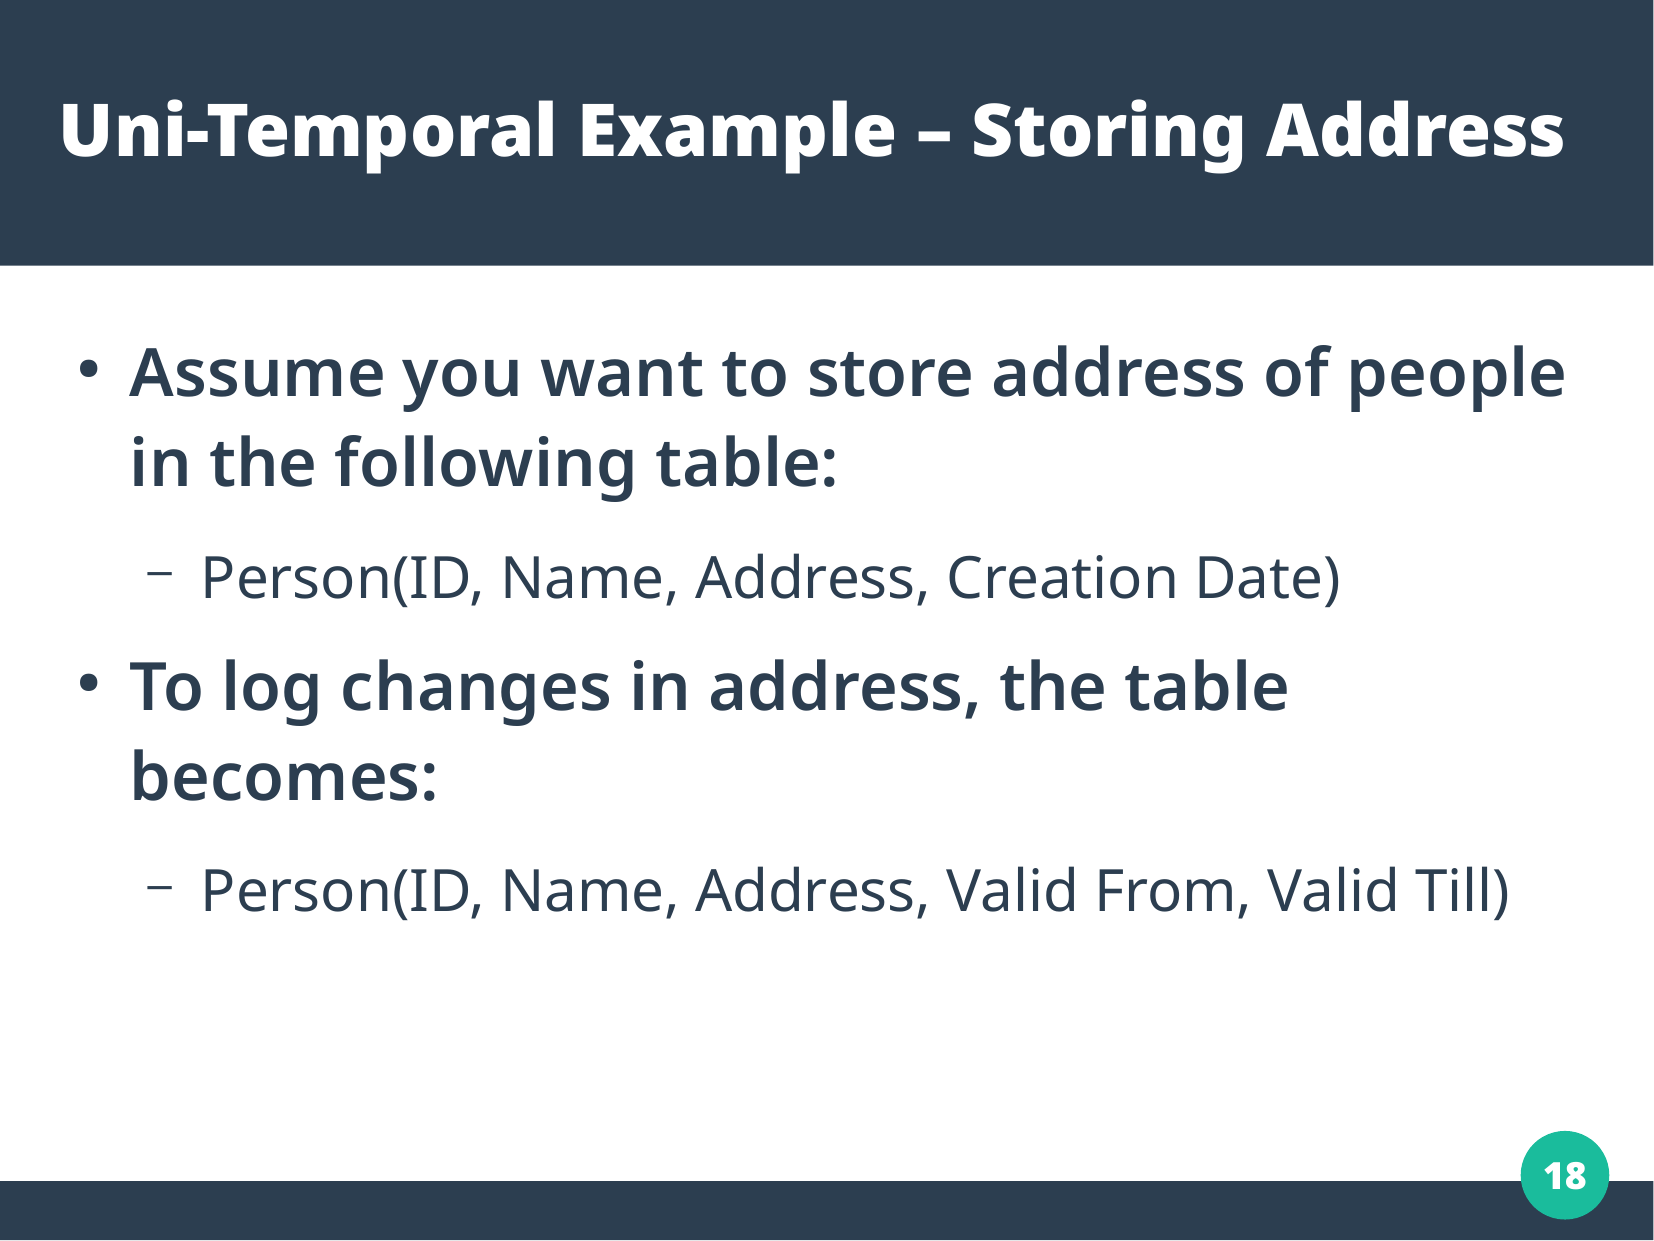

# Uni-Temporal Example – Storing Address
Assume you want to store address of people in the following table:
Person(ID, Name, Address, Creation Date)
To log changes in address, the table becomes:
Person(ID, Name, Address, Valid From, Valid Till)
18